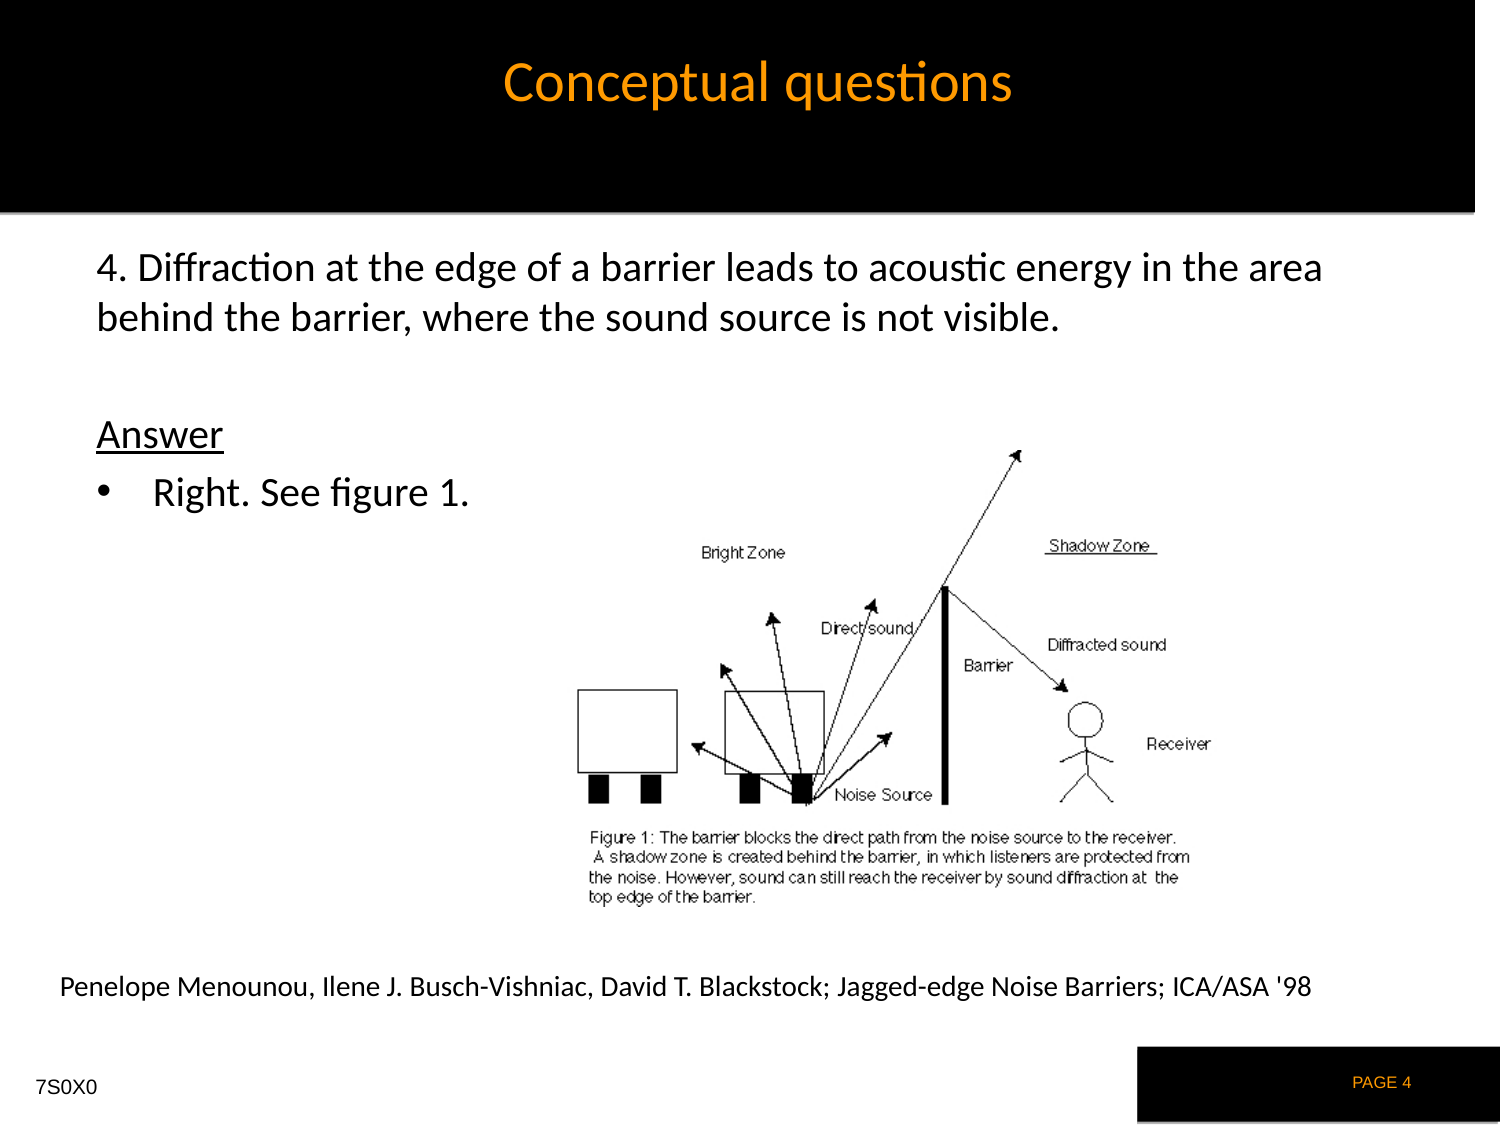

# Conceptual questions
4. Diffraction at the edge of a barrier leads to acoustic energy in the area behind the barrier, where the sound source is not visible.
Answer
Right. See figure 1.
Penelope Menounou, Ilene J. Busch-Vishniac, David T. Blackstock; Jagged-edge Noise Barriers; ICA/ASA '98
PAGE 4
7S0X0
2017/02/09
PAGE